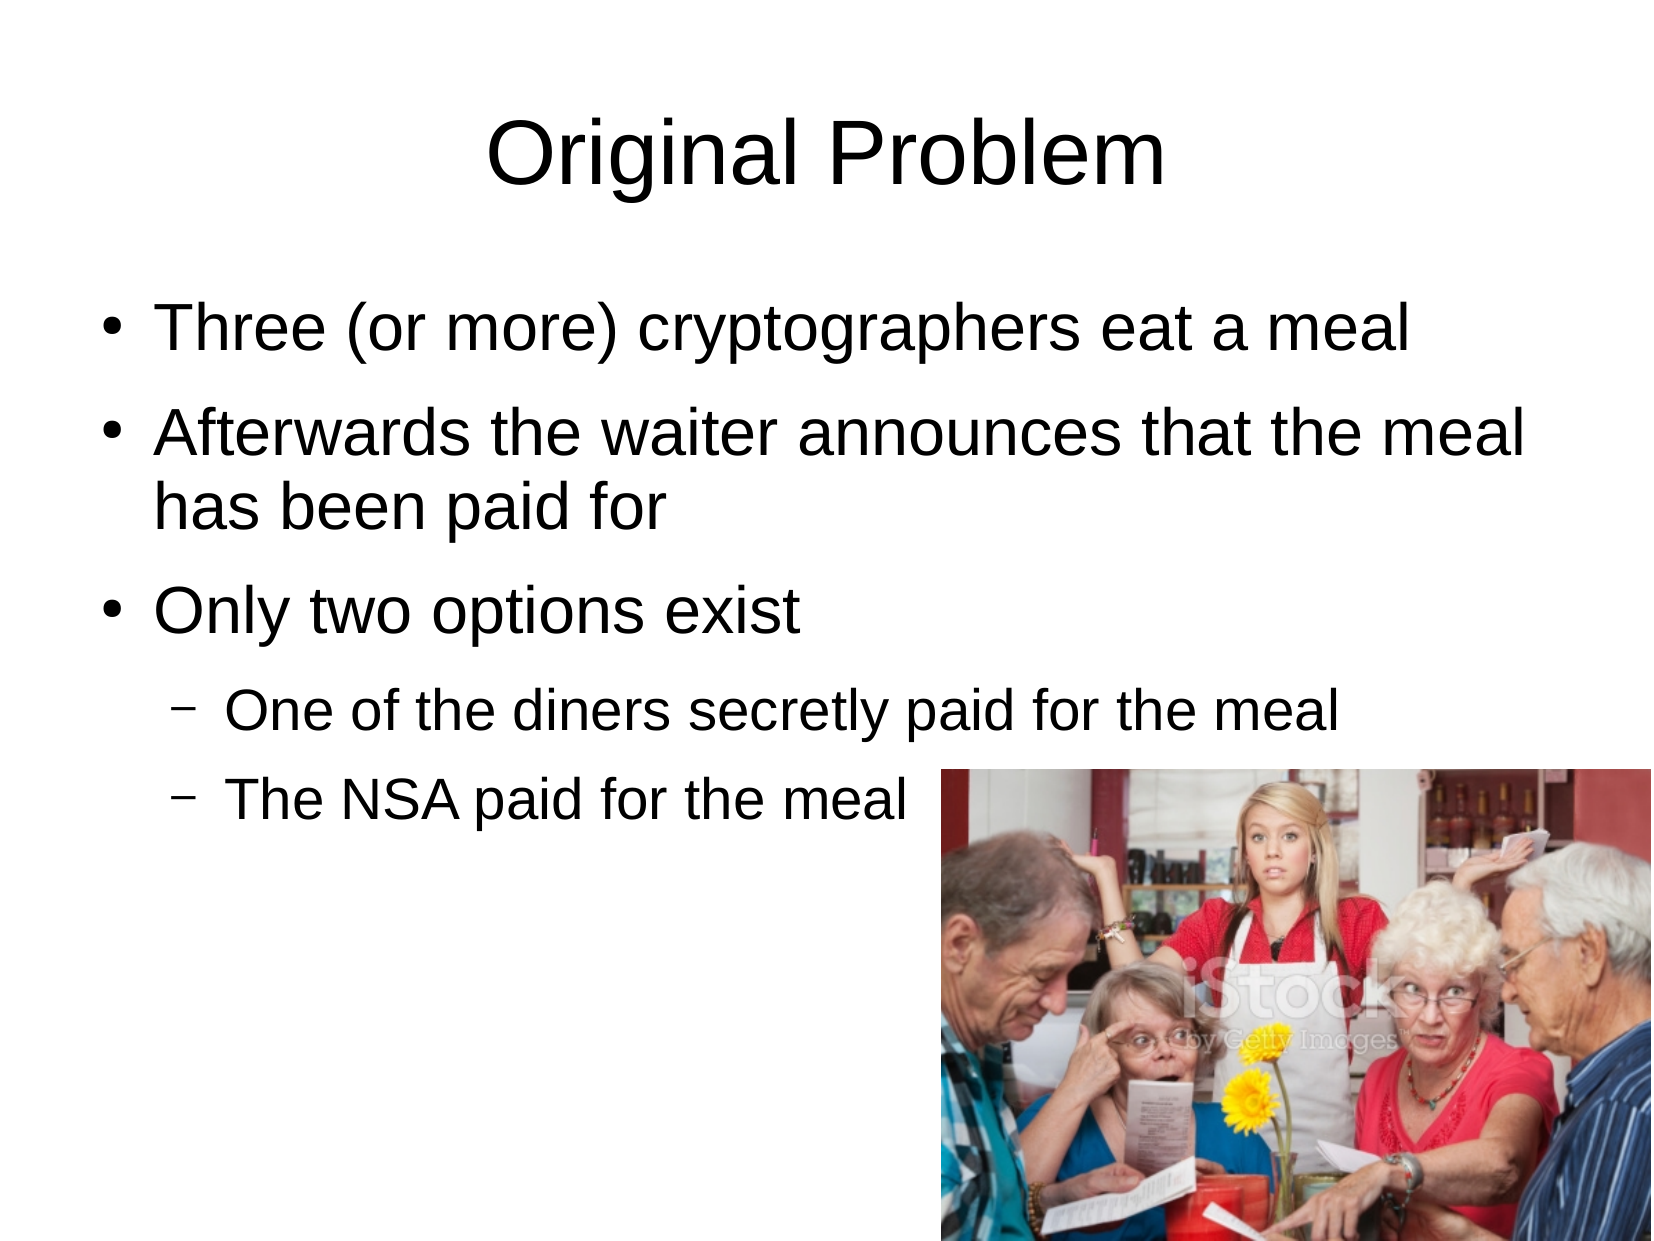

# Original Problem
Three (or more) cryptographers eat a meal
Afterwards the waiter announces that the meal has been paid for
Only two options exist
One of the diners secretly paid for the meal
The NSA paid for the meal